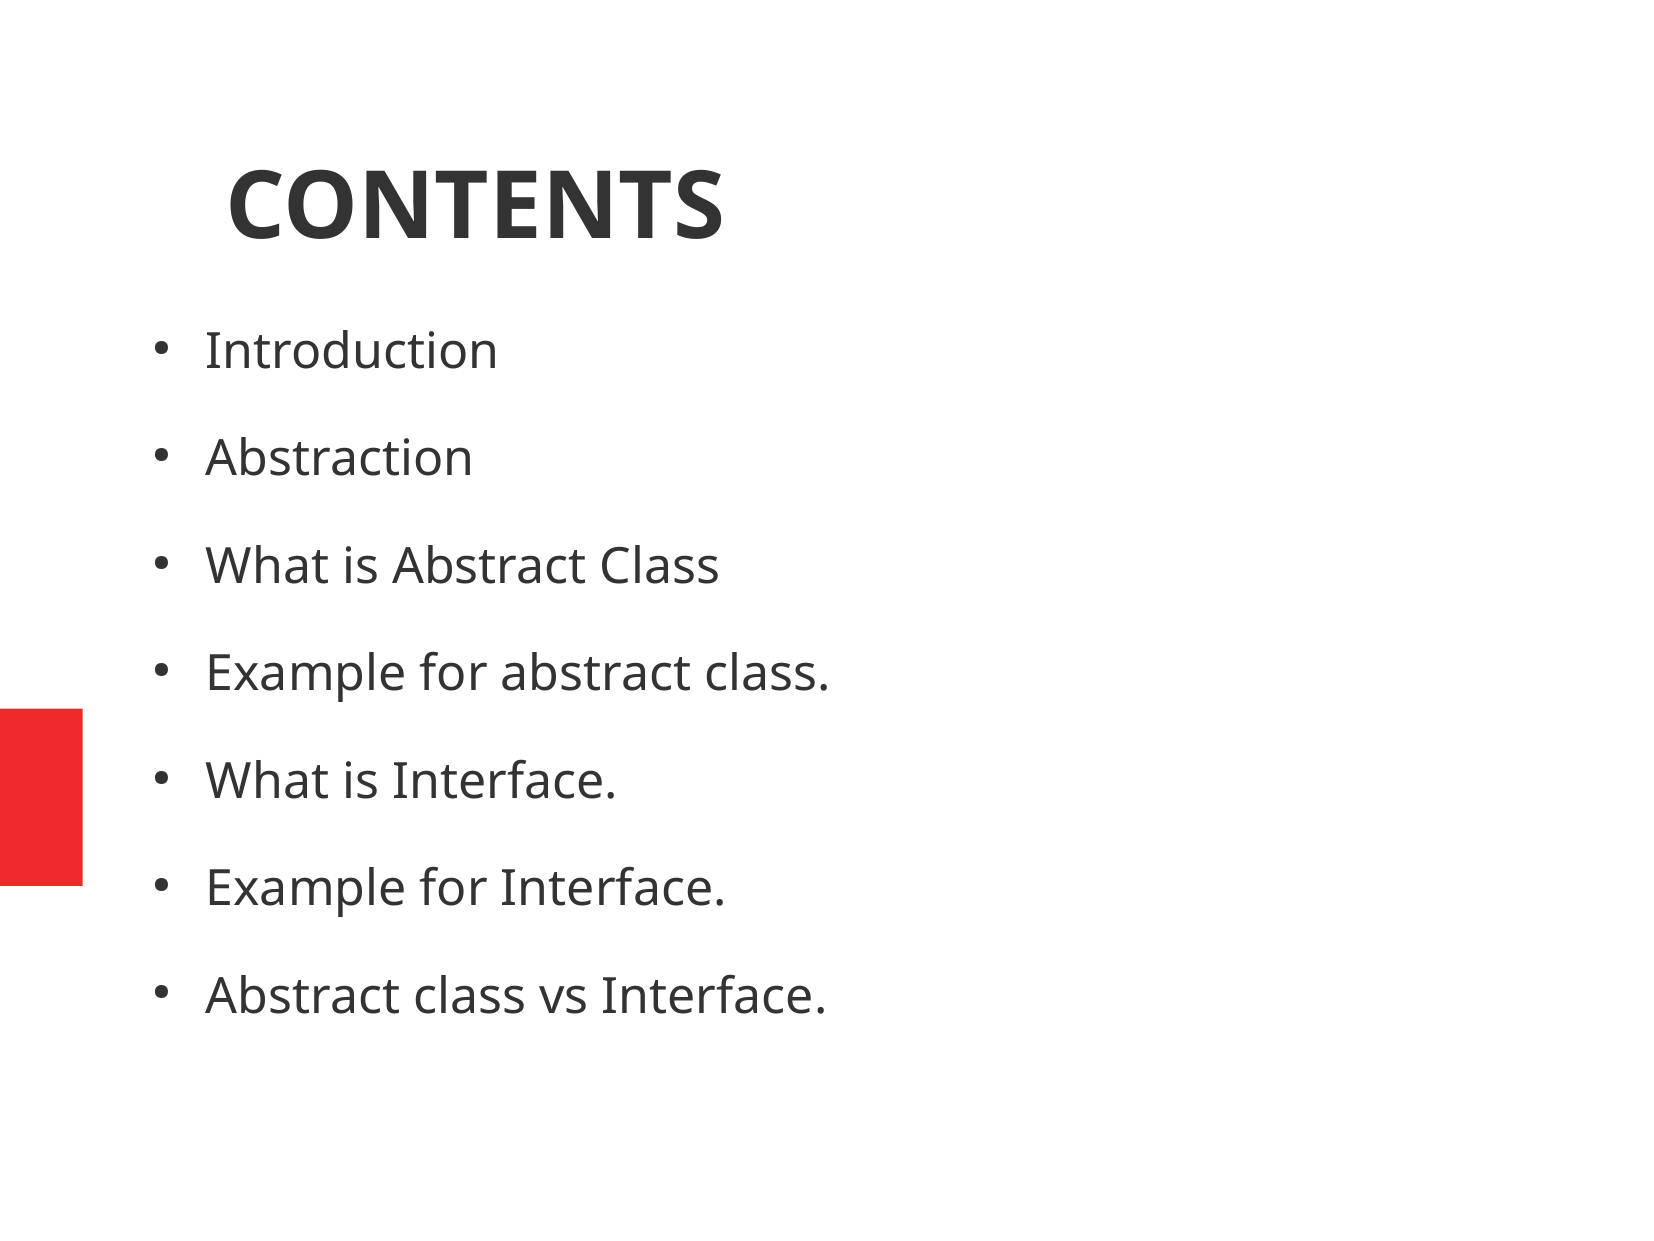

CONTENTS
# Introduction
Abstraction
What is Abstract Class
Example for abstract class.
What is Interface.
Example for Interface.
Abstract class vs Interface.